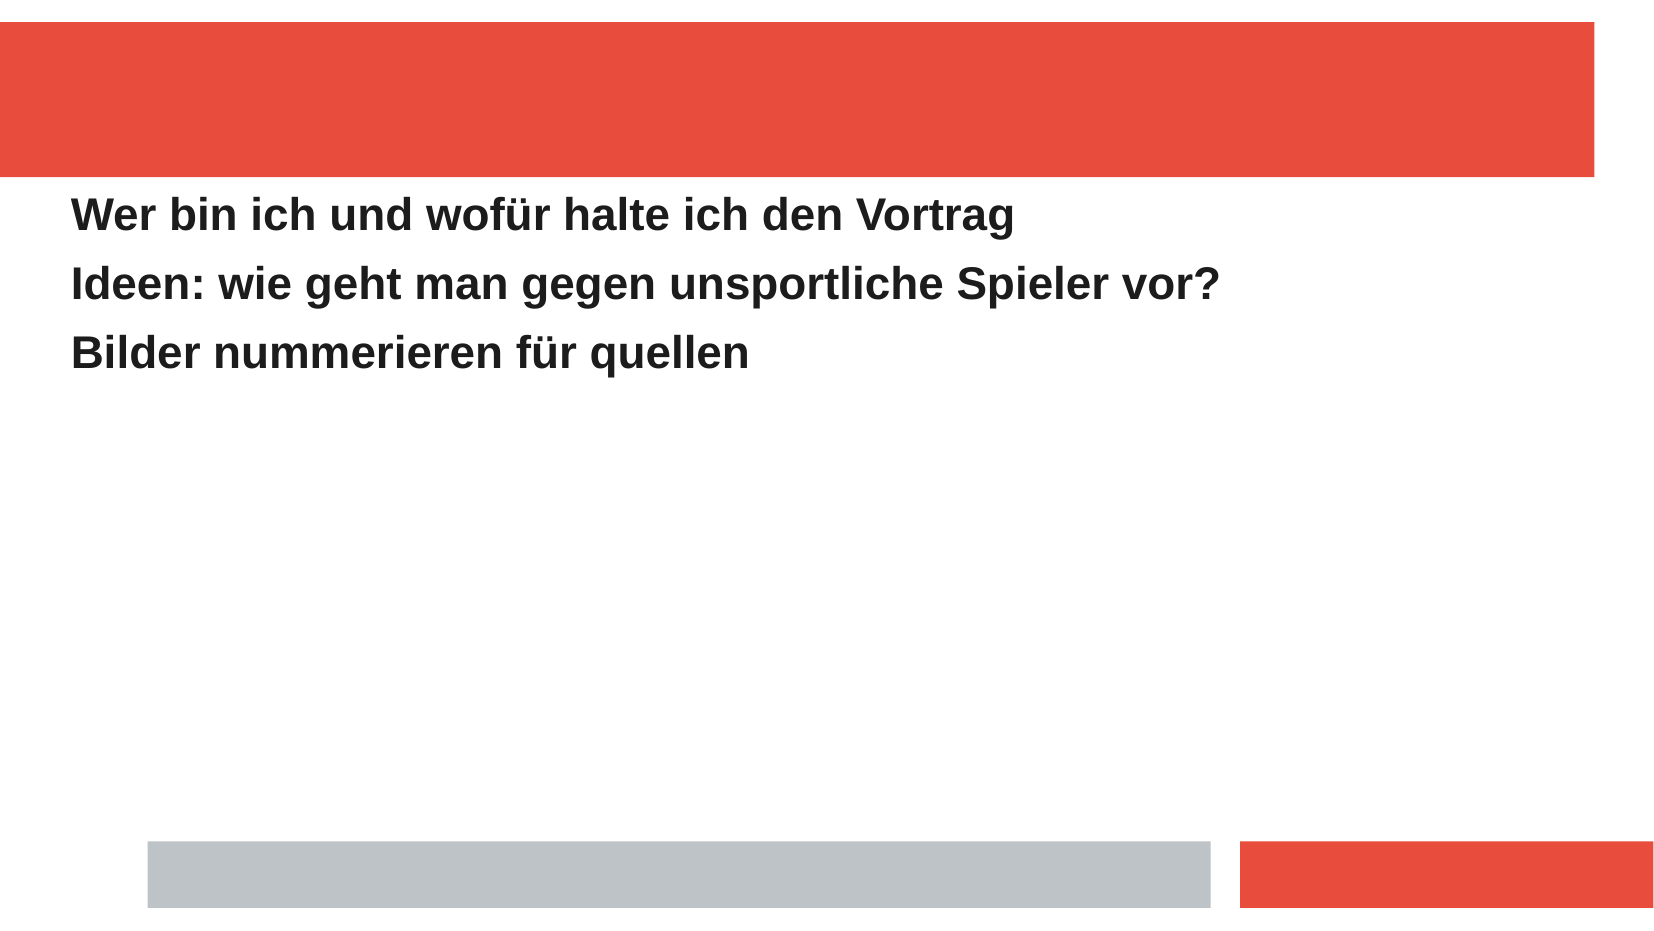

#
Wer bin ich und wofür halte ich den Vortrag
Ideen: wie geht man gegen unsportliche Spieler vor?
Bilder nummerieren für quellen